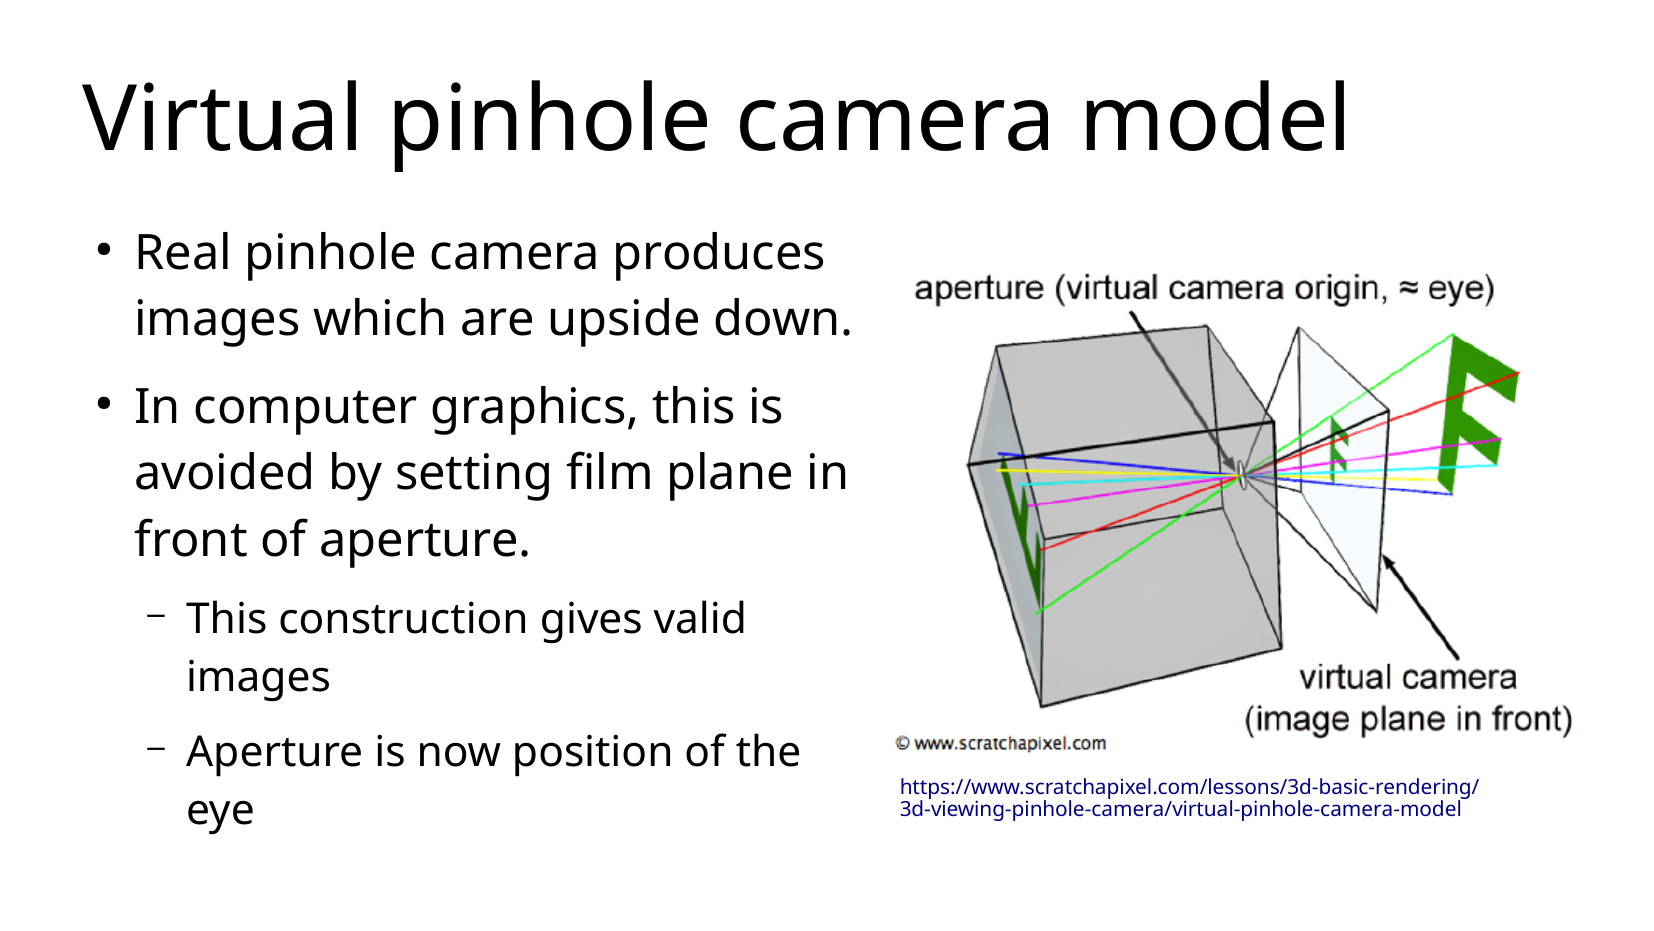

# Virtual pinhole camera model
Real pinhole camera produces images which are upside down.
In computer graphics, this is avoided by setting film plane in front of aperture.
This construction gives valid images
Aperture is now position of the eye
https://www.scratchapixel.com/lessons/3d-basic-rendering/3d-viewing-pinhole-camera/virtual-pinhole-camera-model